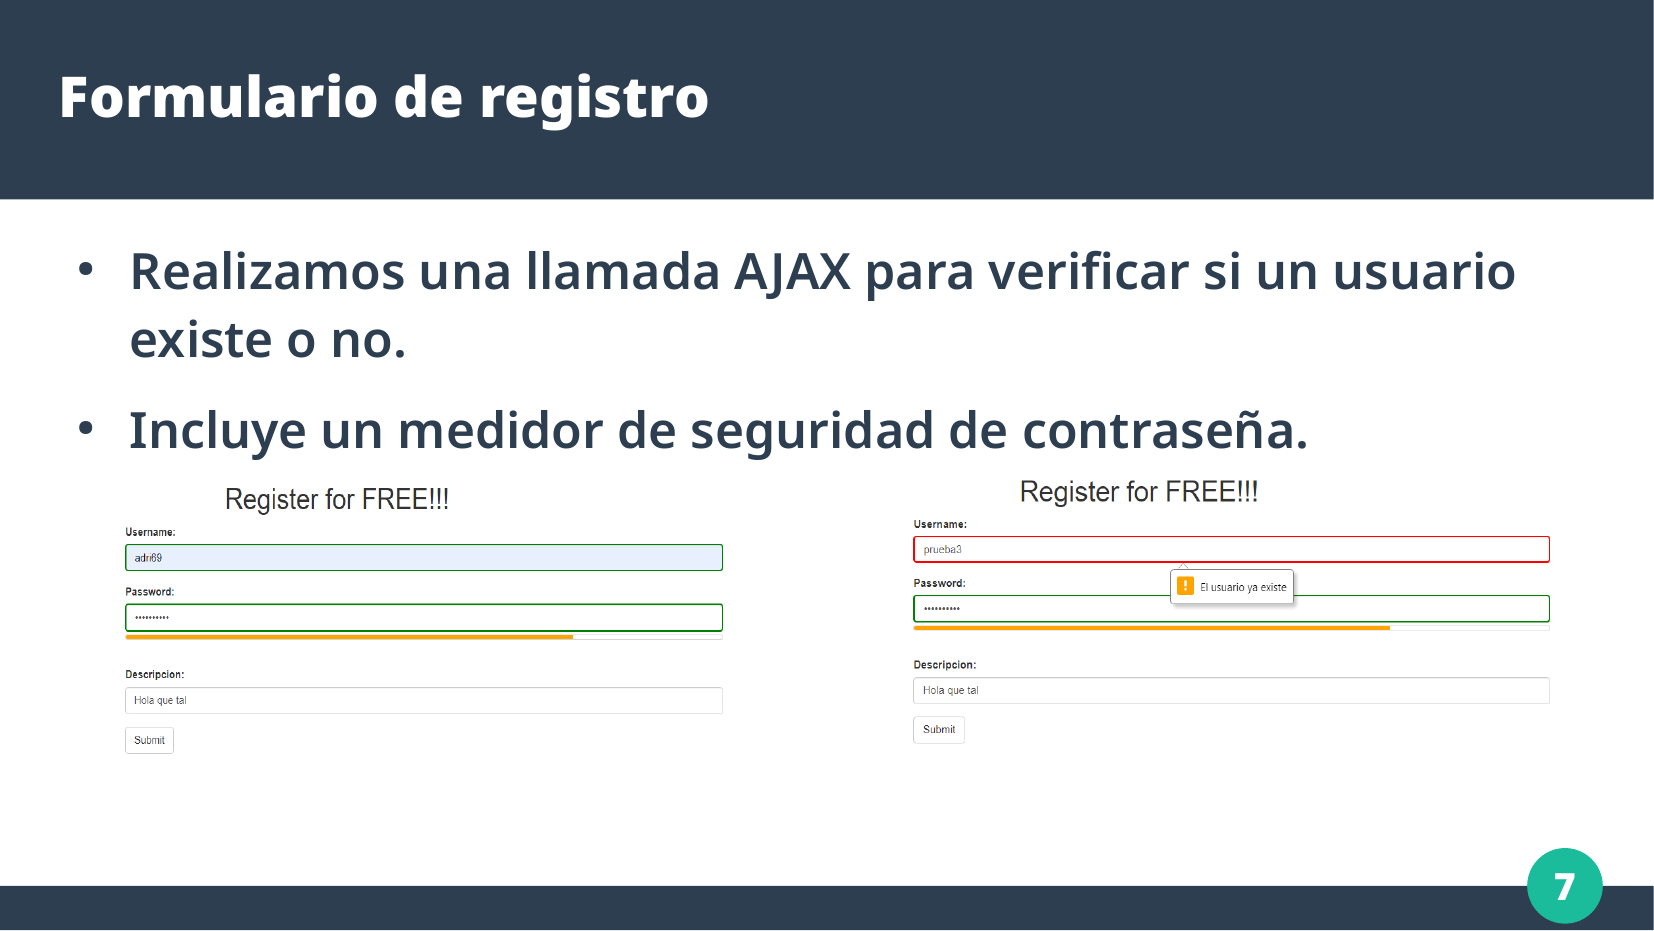

# Formulario de registro
Realizamos una llamada AJAX para verificar si un usuario existe o no.
Incluye un medidor de seguridad de contraseña.